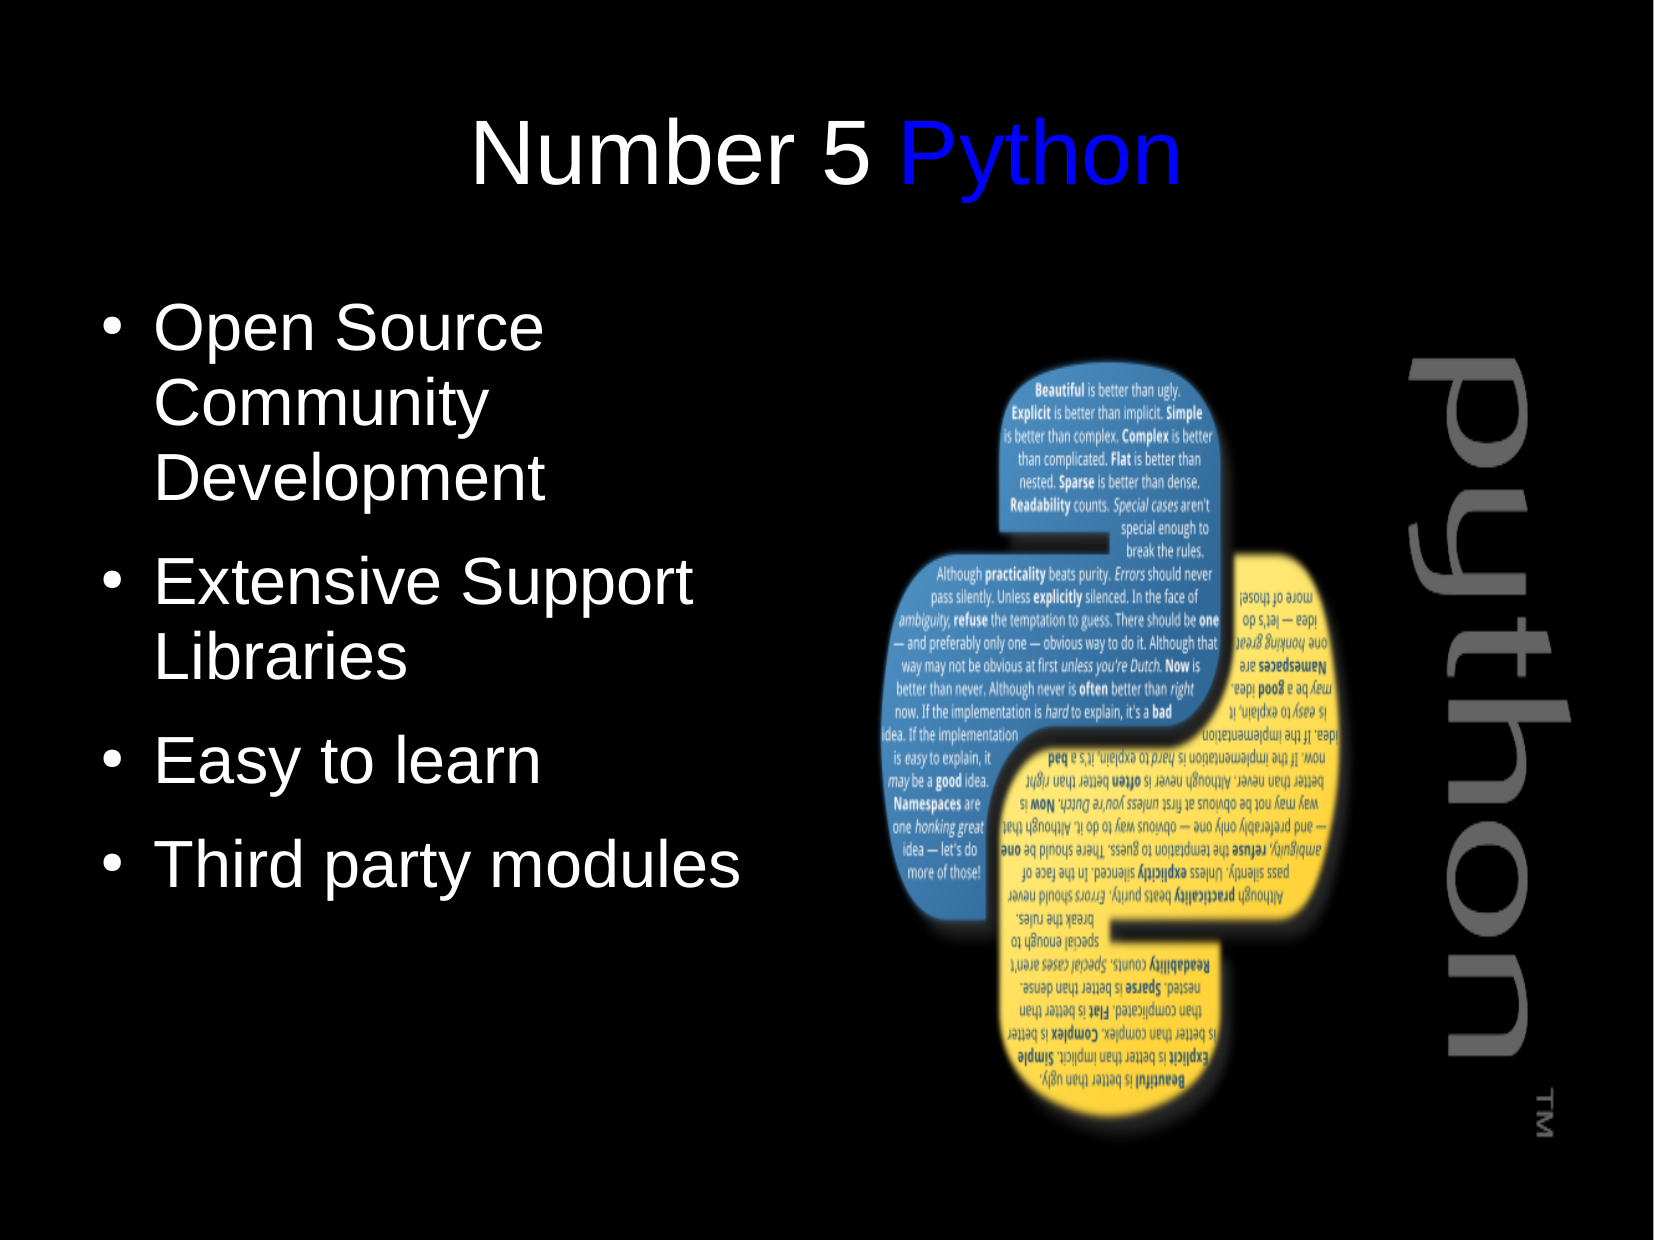

# Number 5 Python
Open Source Community Development
Extensive Support Libraries
Easy to learn
Third party modules